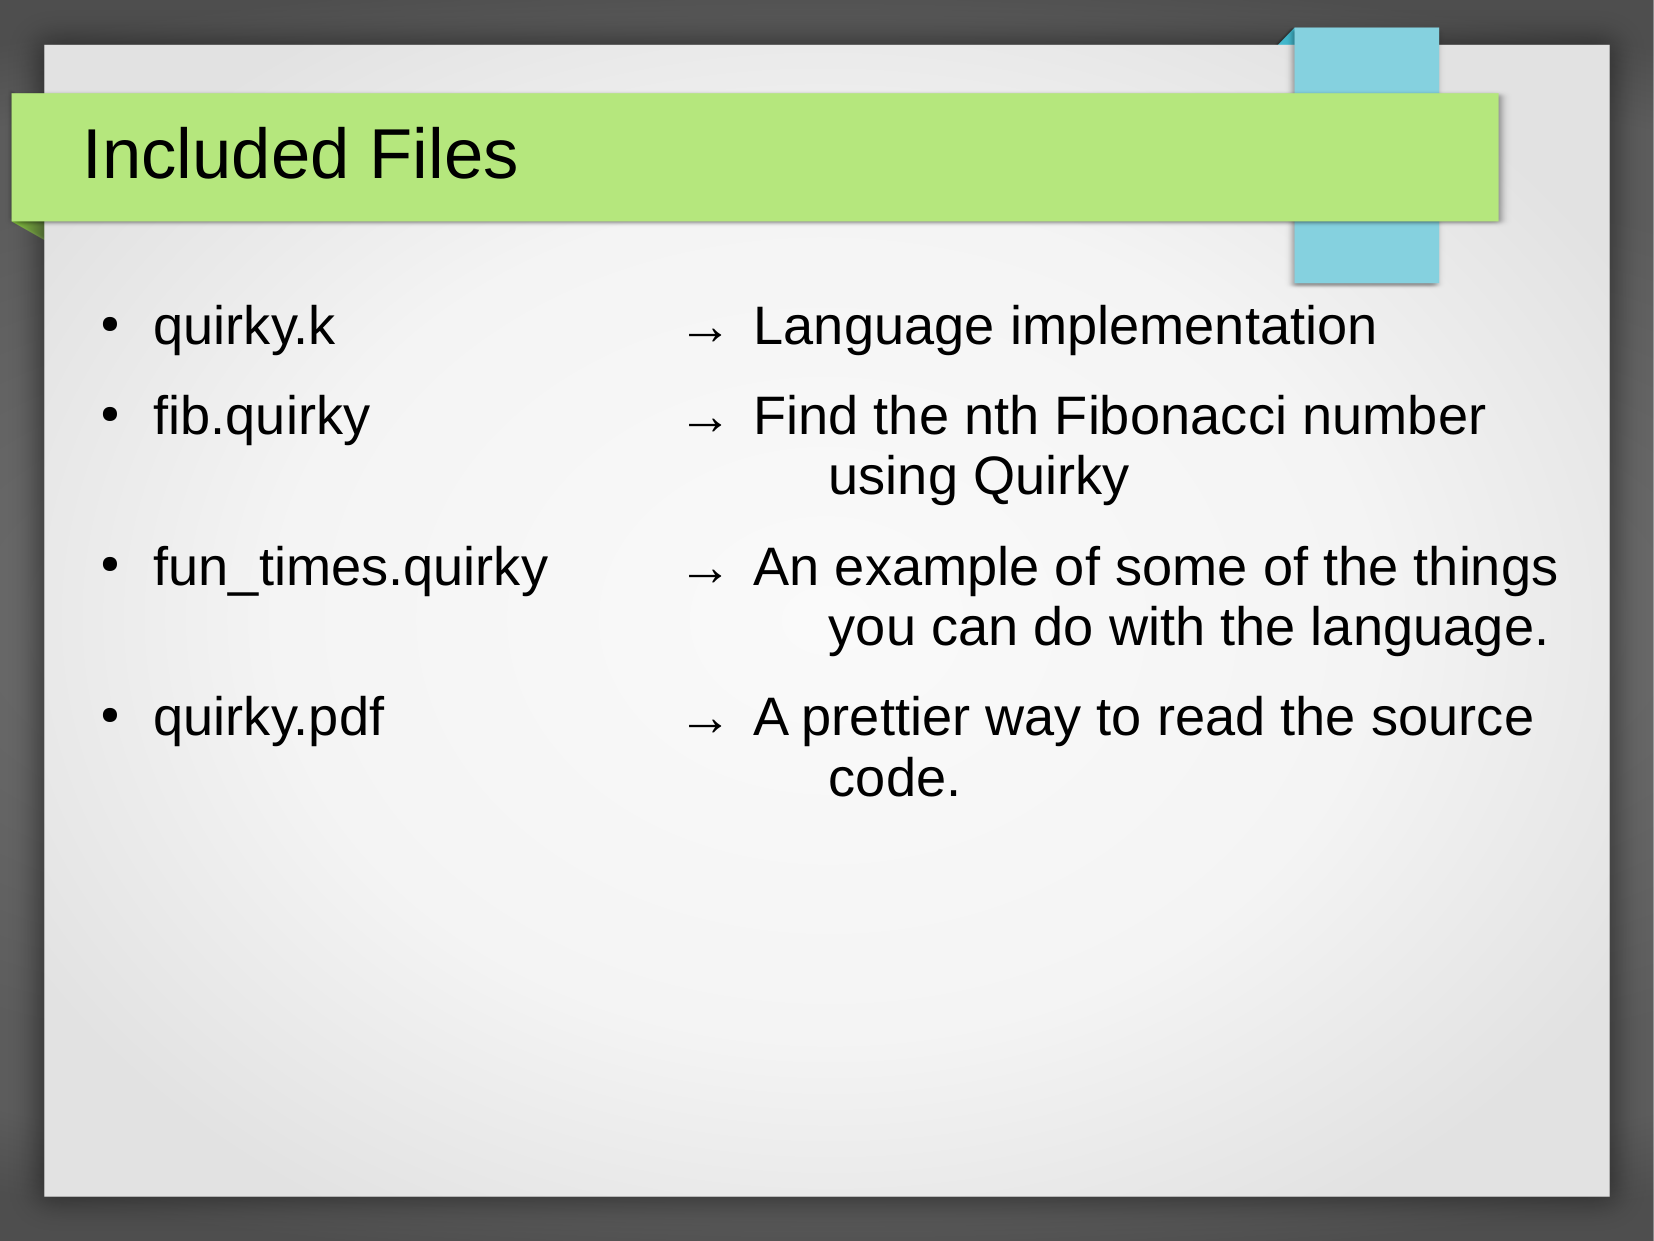

# Included Files
quirky.k					→	Language implementation
fib.quirky					→	Find the nth Fibonacci number 										using Quirky
fun_times.quirky		→	An example of some of the things 									you can do with the language.
quirky.pdf				→	A prettier way to read the source 									code.